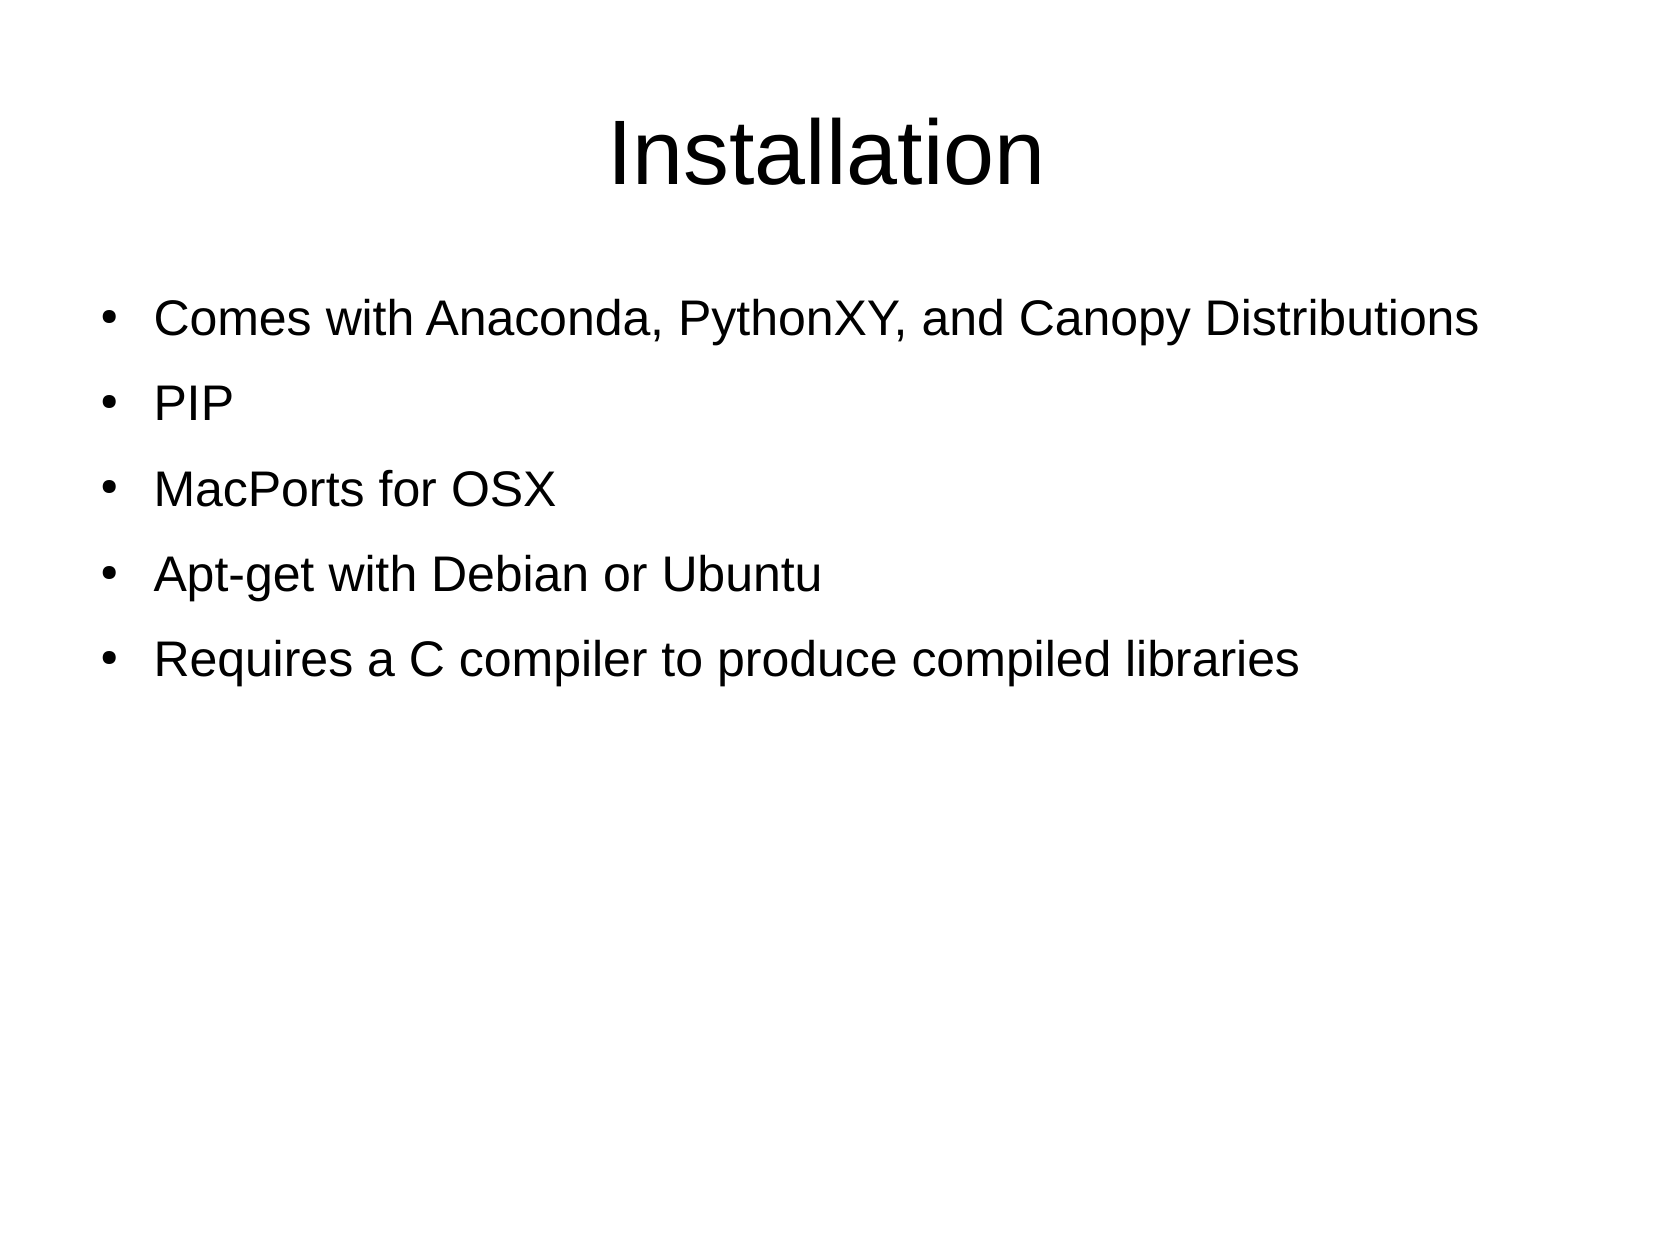

# Installation
Comes with Anaconda, PythonXY, and Canopy Distributions
PIP
MacPorts for OSX
Apt-get with Debian or Ubuntu
Requires a C compiler to produce compiled libraries